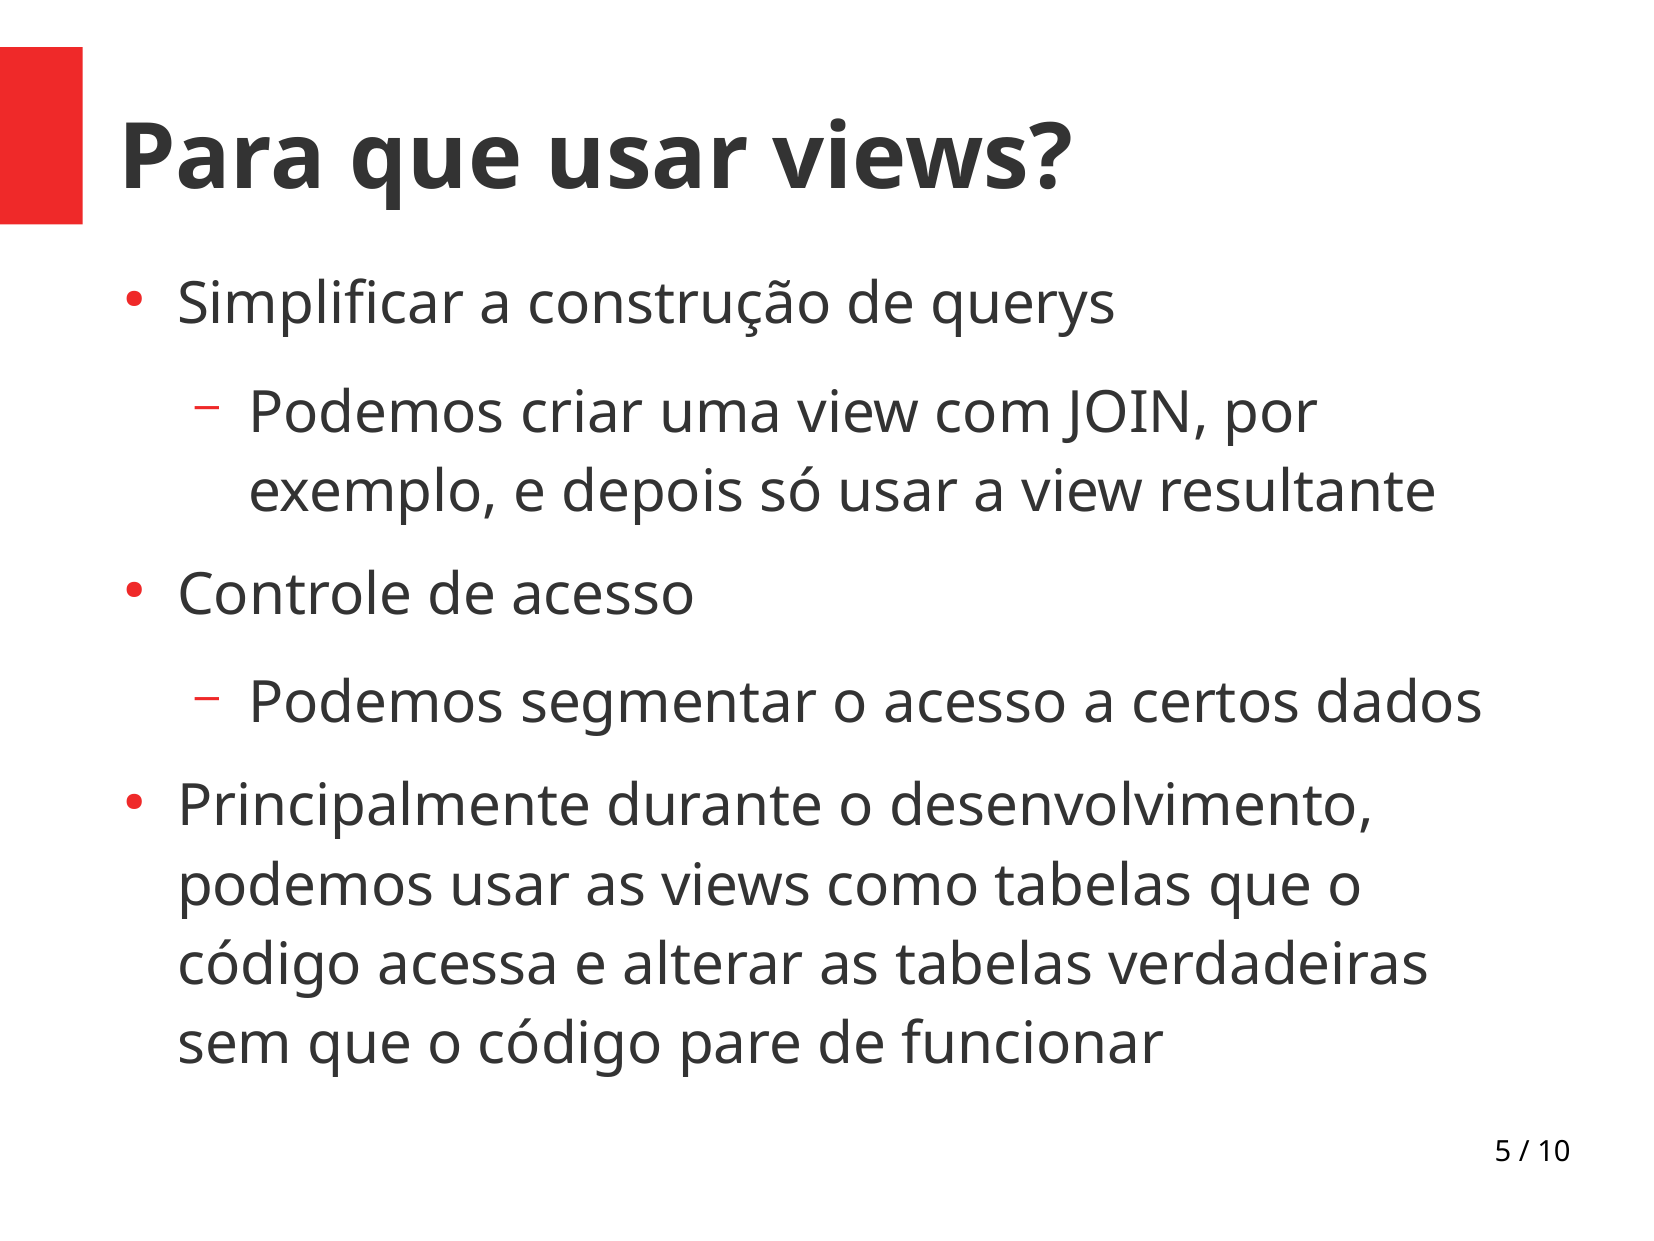

# Para que usar views?
Simplificar a construção de querys
Podemos criar uma view com JOIN, por exemplo, e depois só usar a view resultante
Controle de acesso
Podemos segmentar o acesso a certos dados
Principalmente durante o desenvolvimento, podemos usar as views como tabelas que o código acessa e alterar as tabelas verdadeiras sem que o código pare de funcionar
5